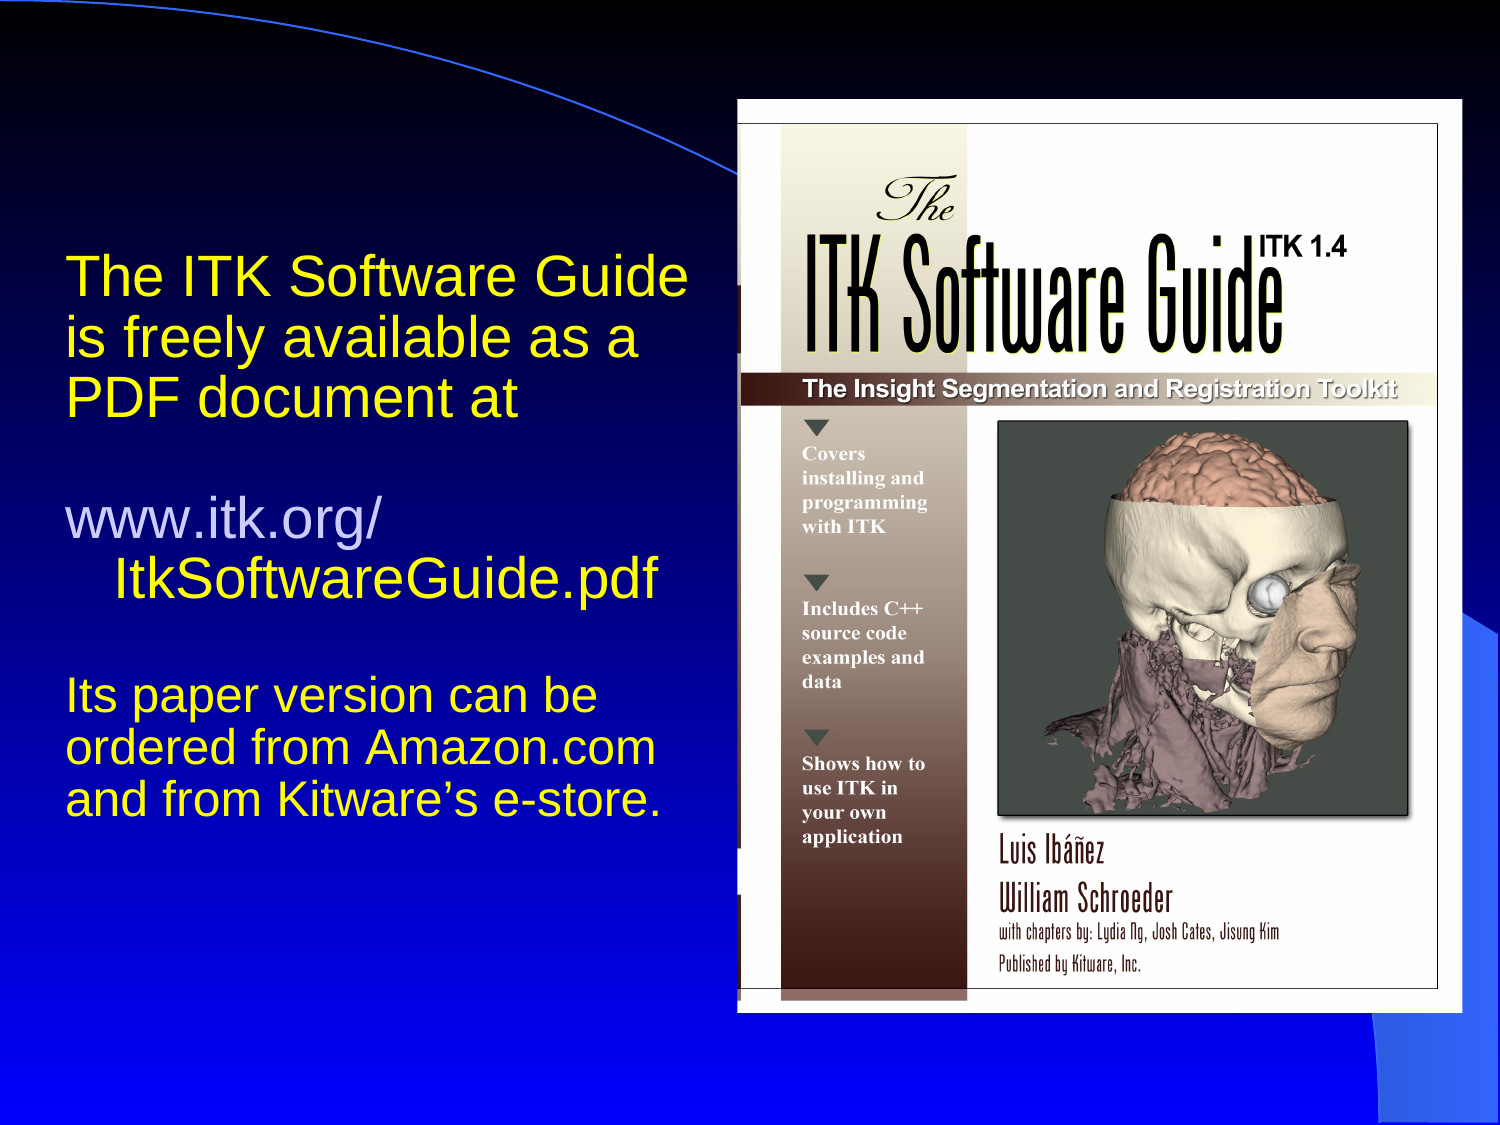

The ITK Software Guide is freely available as a PDF document at
www.itk.org/
 ItkSoftwareGuide.pdf
Its paper version can be ordered from Amazon.com and from Kitware’s e-store.